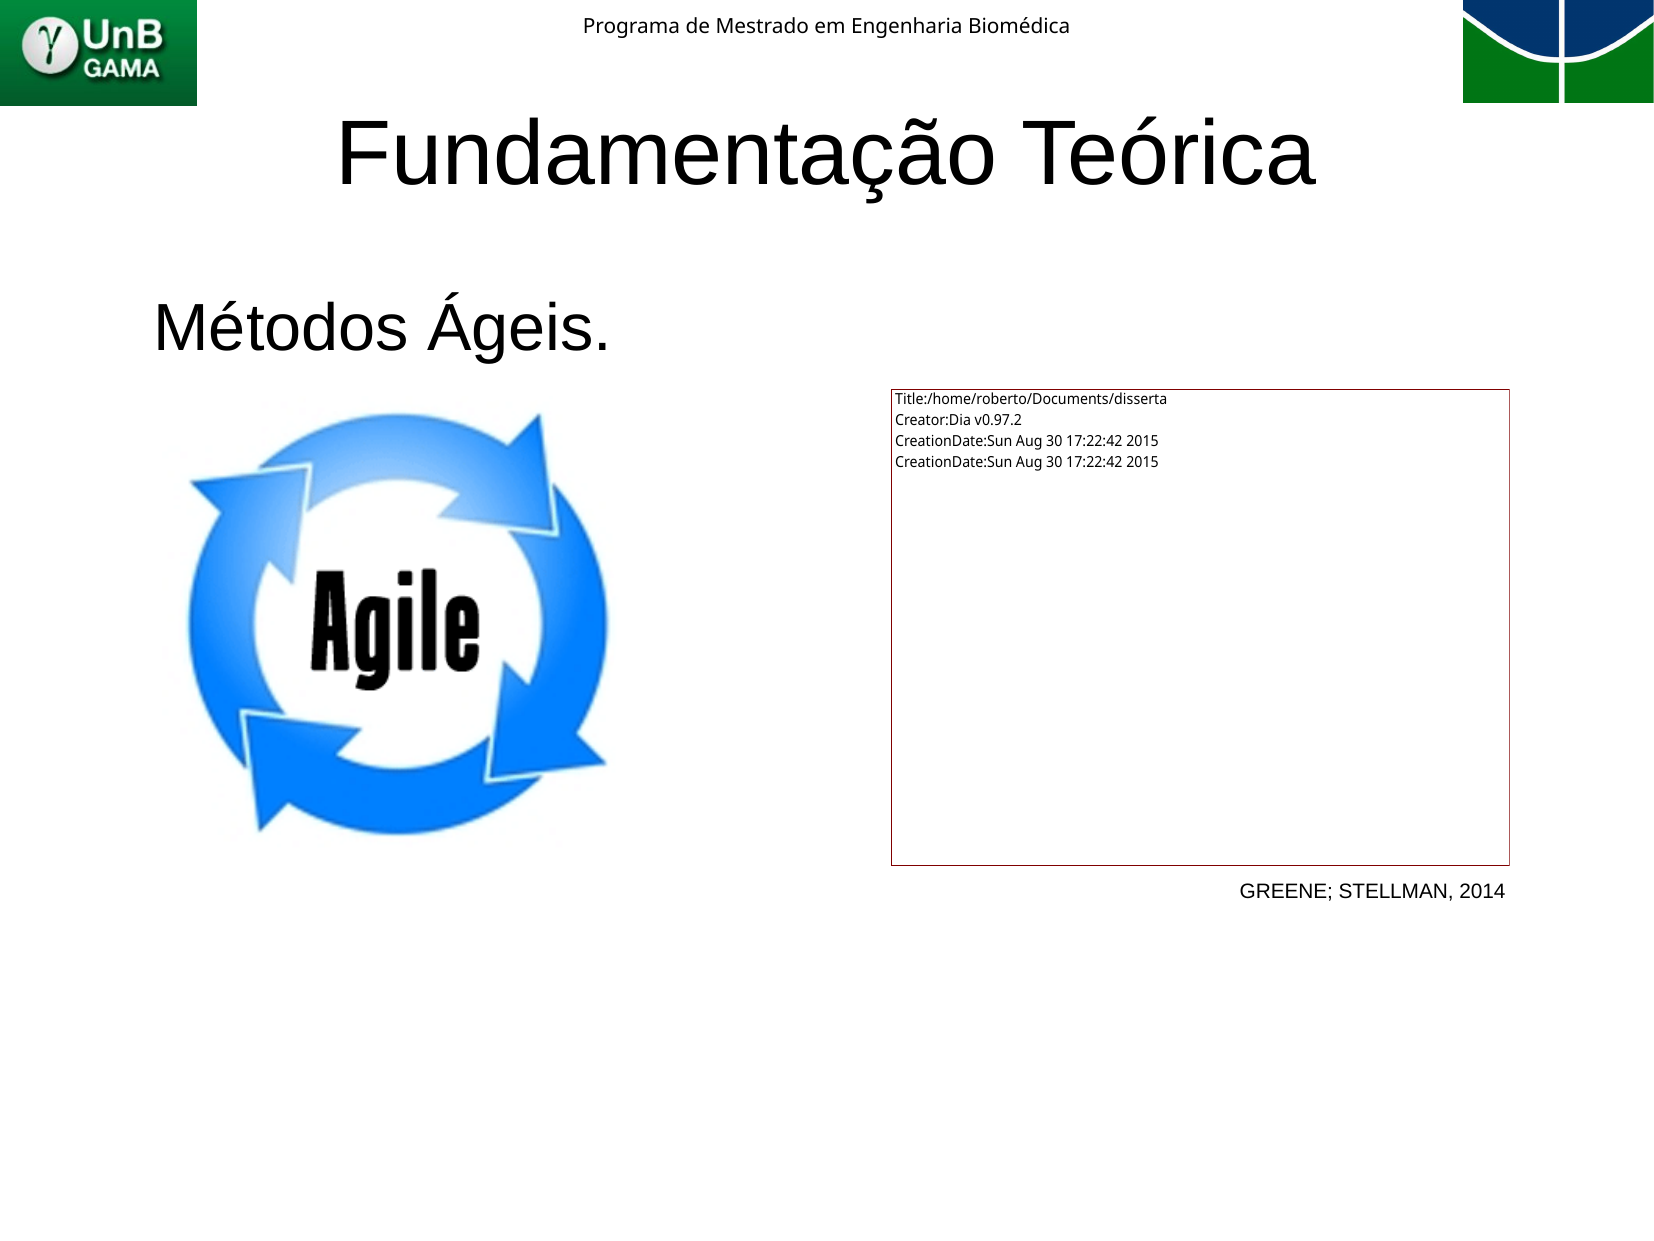

# Fundamentação Teórica
Métodos Ágeis.
GREENE; STELLMAN, 2014